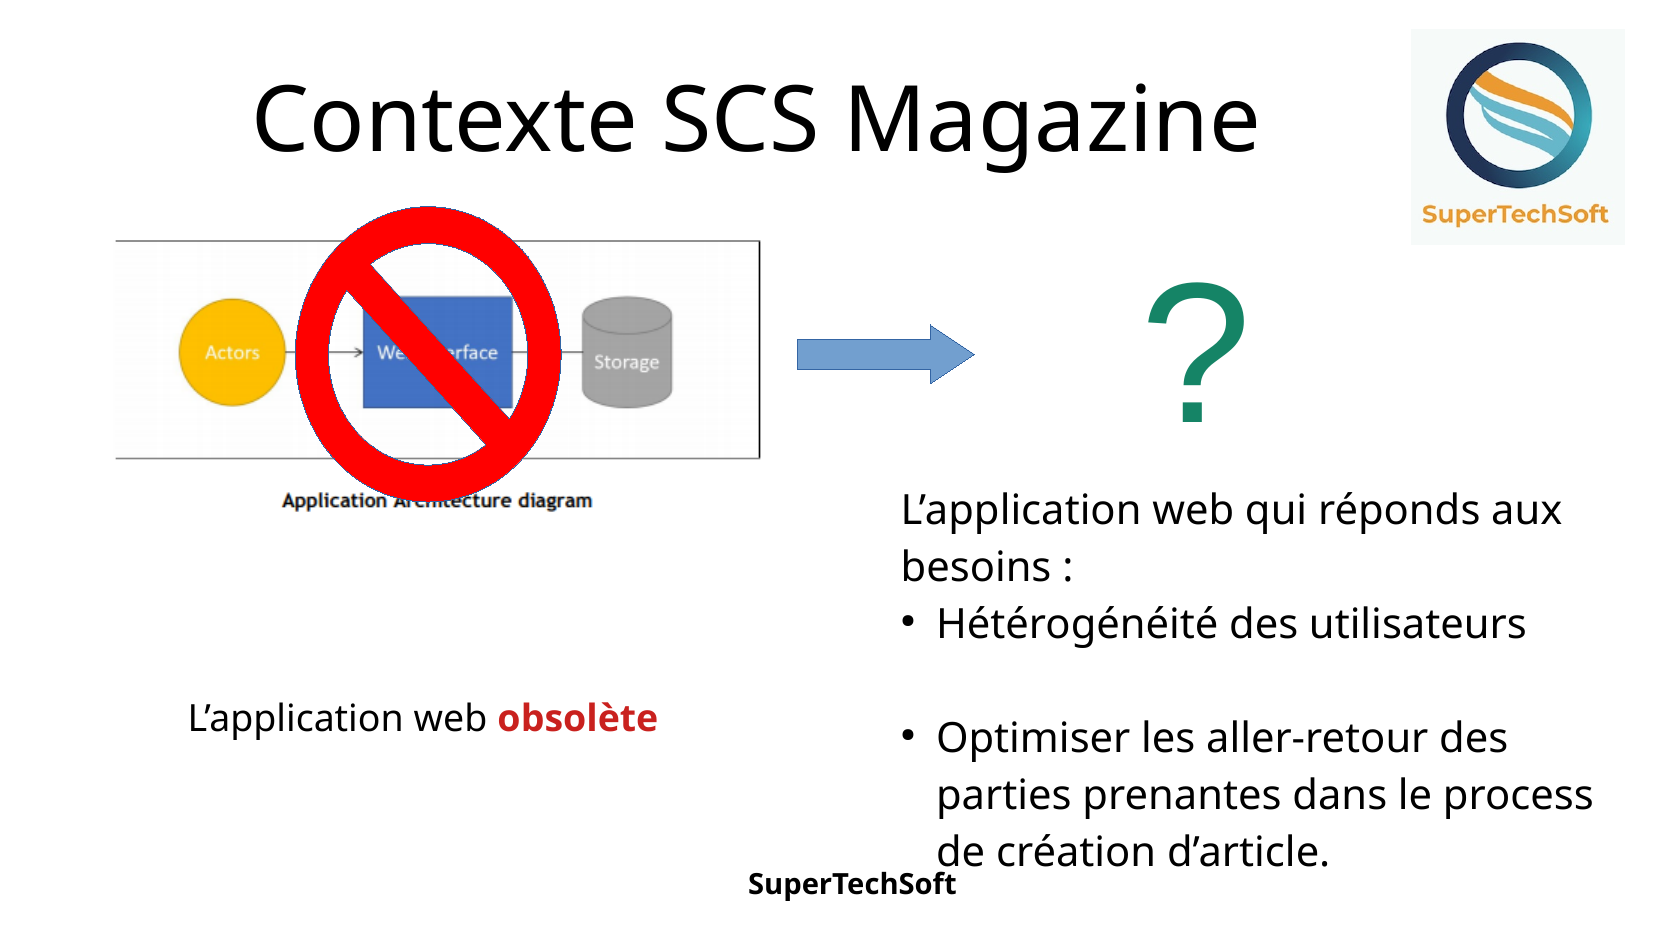

# Contexte SCS Magazine
  ?
L’application web qui réponds aux besoins :
Hétérogénéité des utilisateurs
Optimiser les aller-retour des parties prenantes dans le process de création d’article.
L’application web obsolète
SuperTechSoft